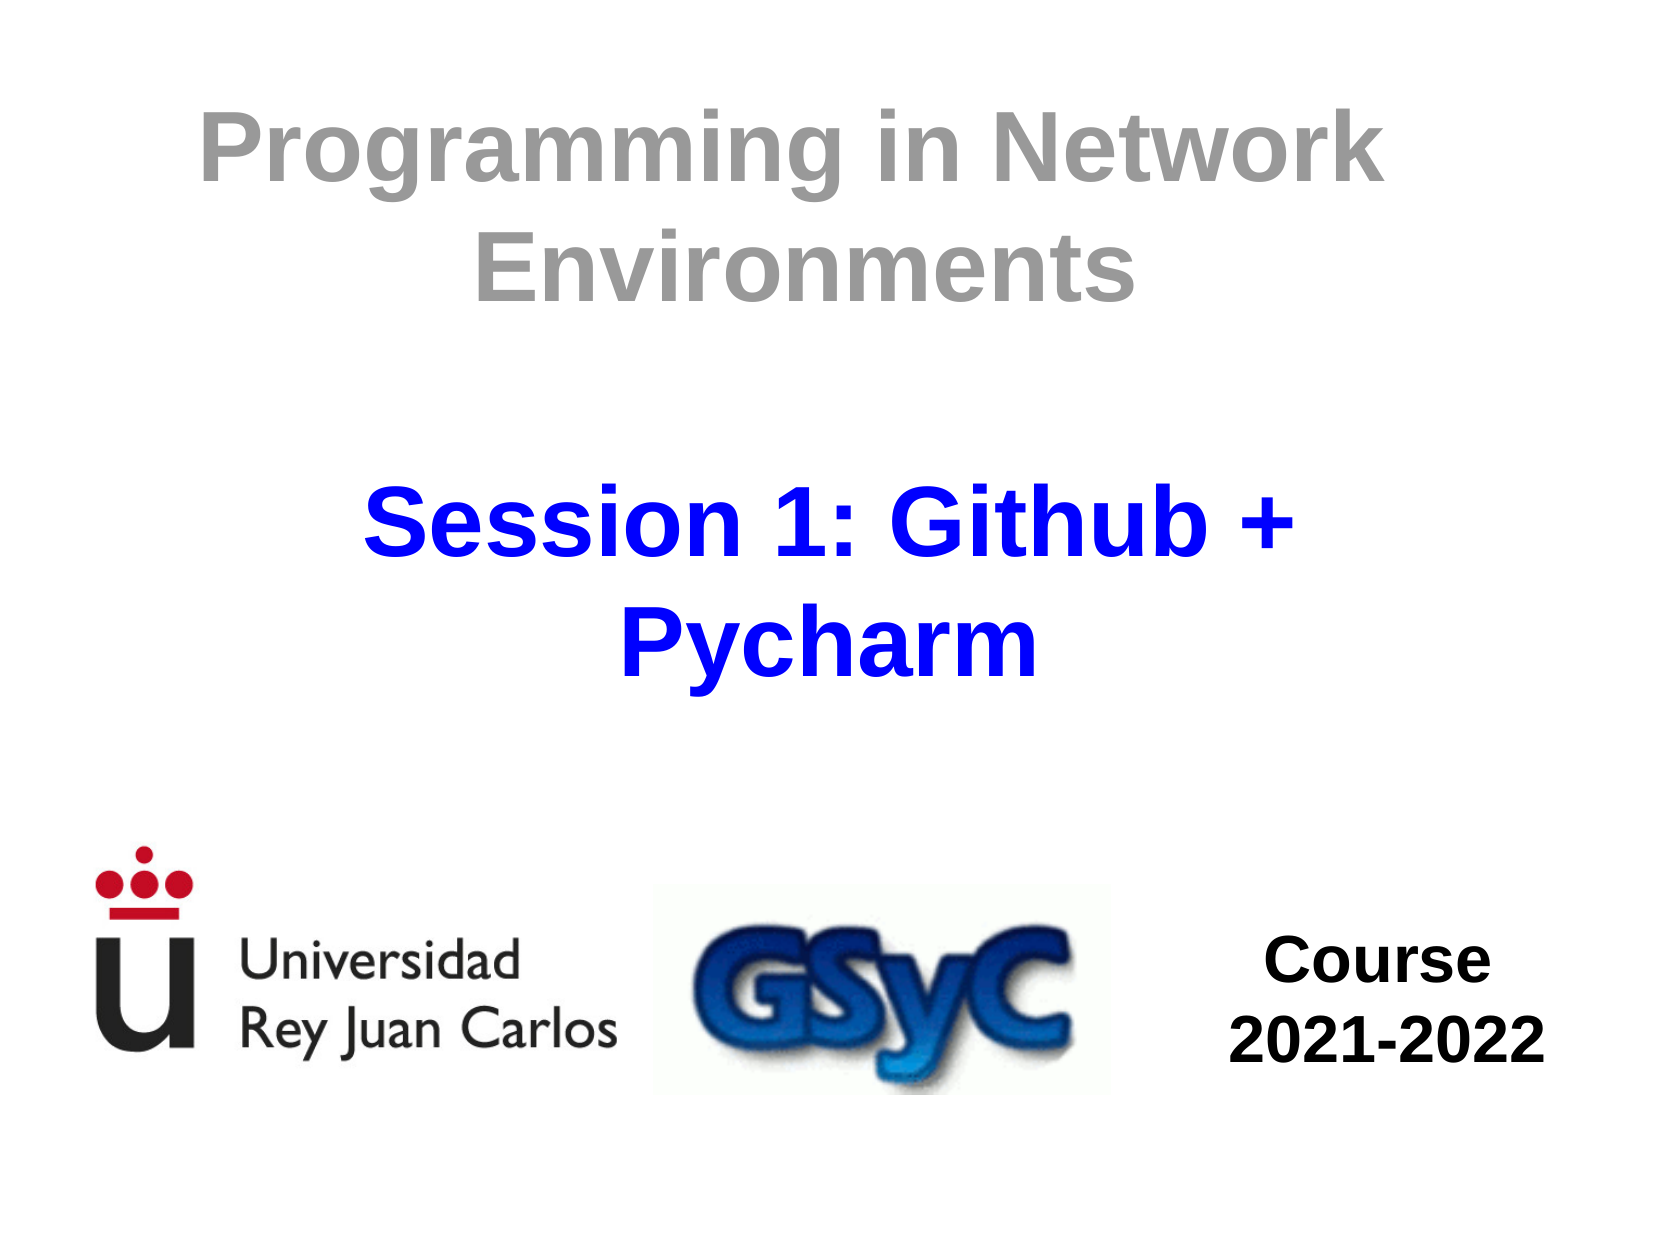

# Programming in Network Environments
Session 1: Github + Pycharm
Course
2021-2022